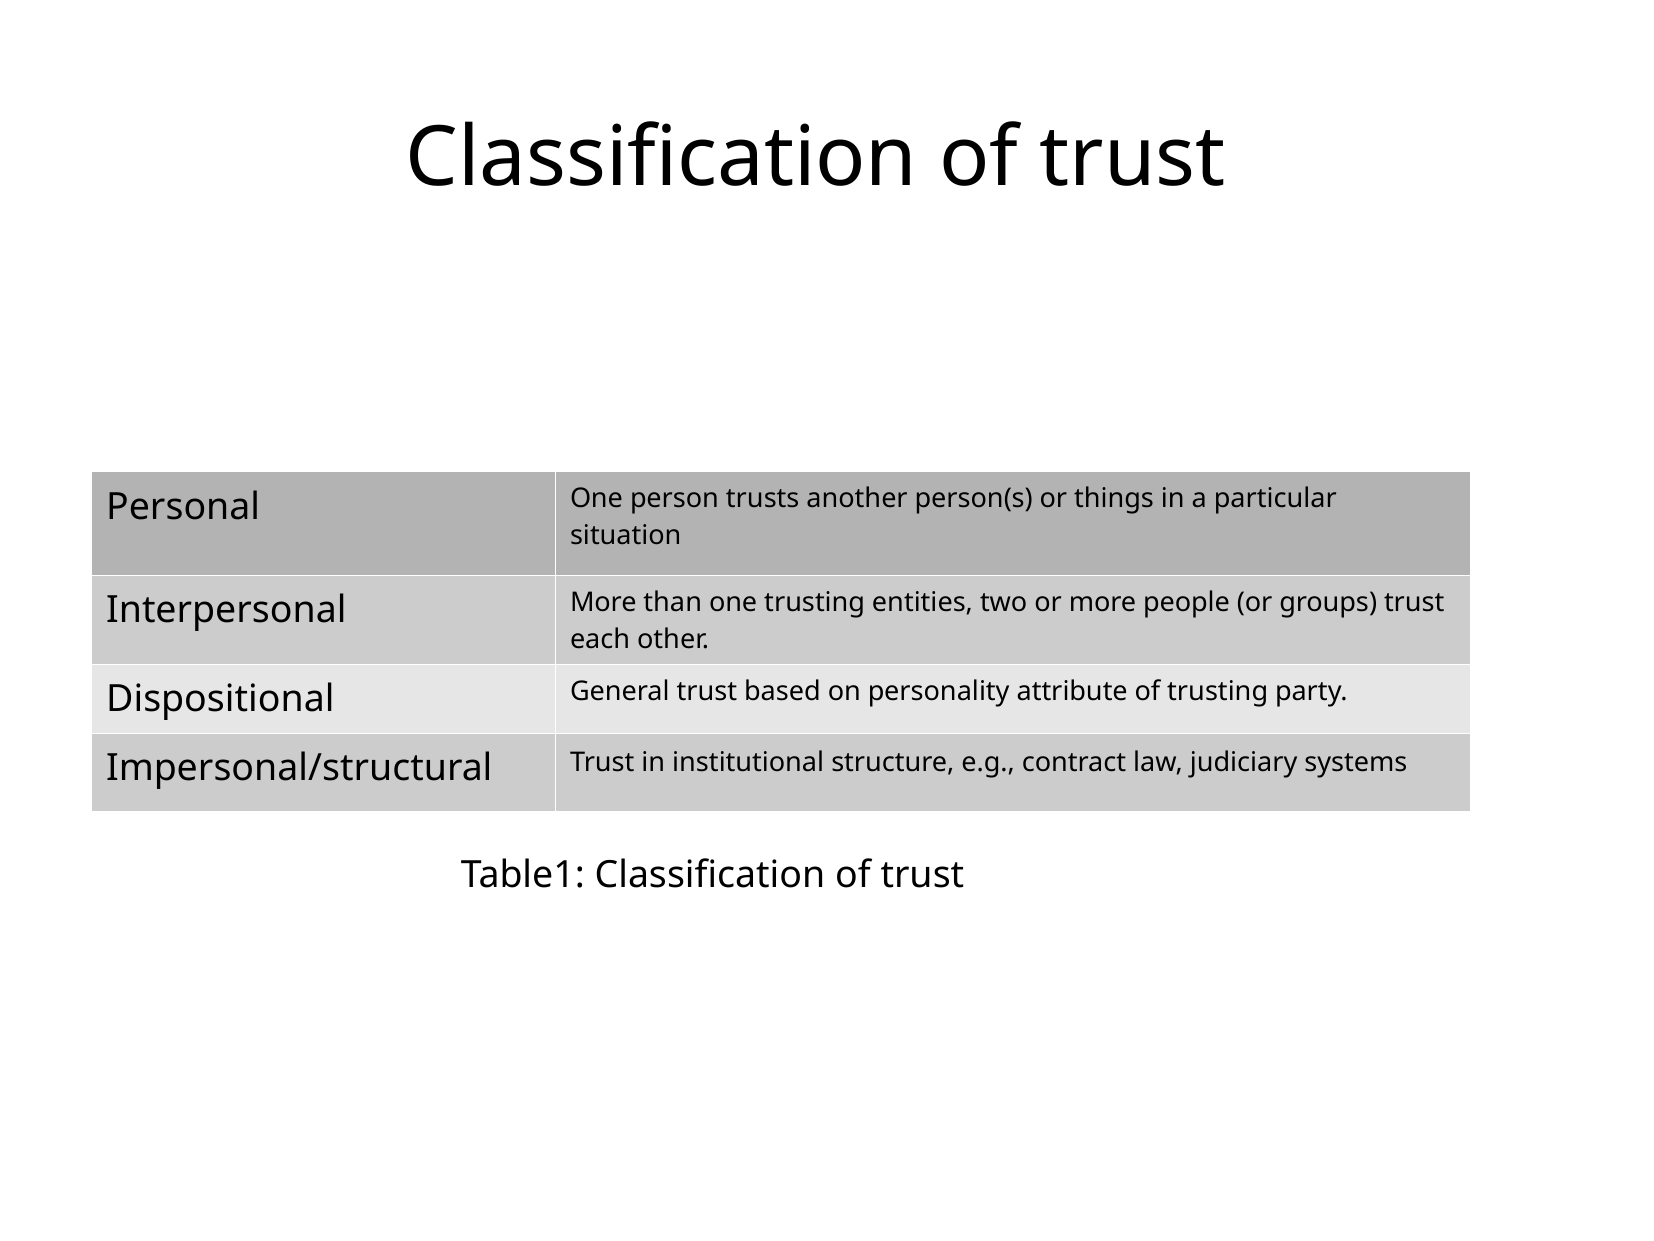

# Classification of trust
| Personal | One person trusts another person(s) or things in a particular situation |
| --- | --- |
| Interpersonal | More than one trusting entities, two or more people (or groups) trust each other. |
| Dispositional | General trust based on personality attribute of trusting party. |
| Impersonal/structural | Trust in institutional structure, e.g., contract law, judiciary systems |
Table1: Classification of trust